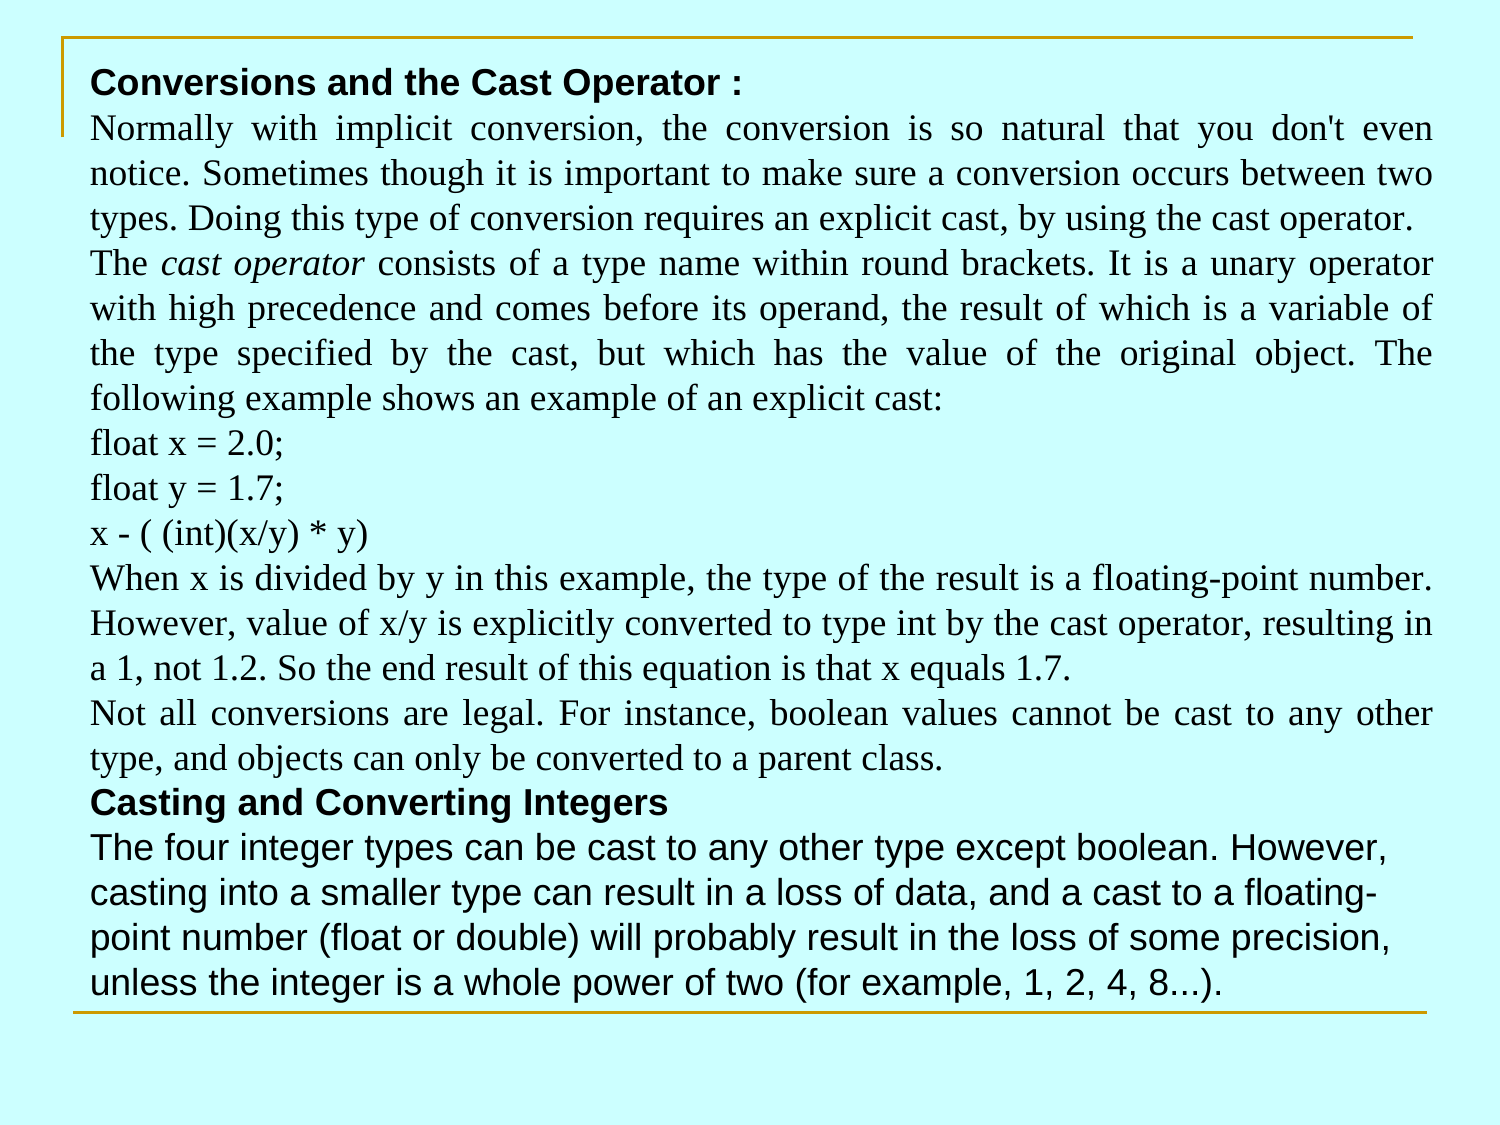

Conversions and the Cast Operator :
Normally with implicit conversion, the conversion is so natural that you don't even notice. Sometimes though it is important to make sure a conversion occurs between two types. Doing this type of conversion requires an explicit cast, by using the cast operator.
The cast operator consists of a type name within round brackets. It is a unary operator with high precedence and comes before its operand, the result of which is a variable of the type specified by the cast, but which has the value of the original object. The following example shows an example of an explicit cast:
float x = 2.0;
float y = 1.7;
x - ( (int)(x/y) * y)
When x is divided by y in this example, the type of the result is a floating-point number. However, value of x/y is explicitly converted to type int by the cast operator, resulting in a 1, not 1.2. So the end result of this equation is that x equals 1.7.
Not all conversions are legal. For instance, boolean values cannot be cast to any other type, and objects can only be converted to a parent class.
Casting and Converting Integers
The four integer types can be cast to any other type except boolean. However, casting into a smaller type can result in a loss of data, and a cast to a floating-point number (float or double) will probably result in the loss of some precision, unless the integer is a whole power of two (for example, 1, 2, 4, 8...).